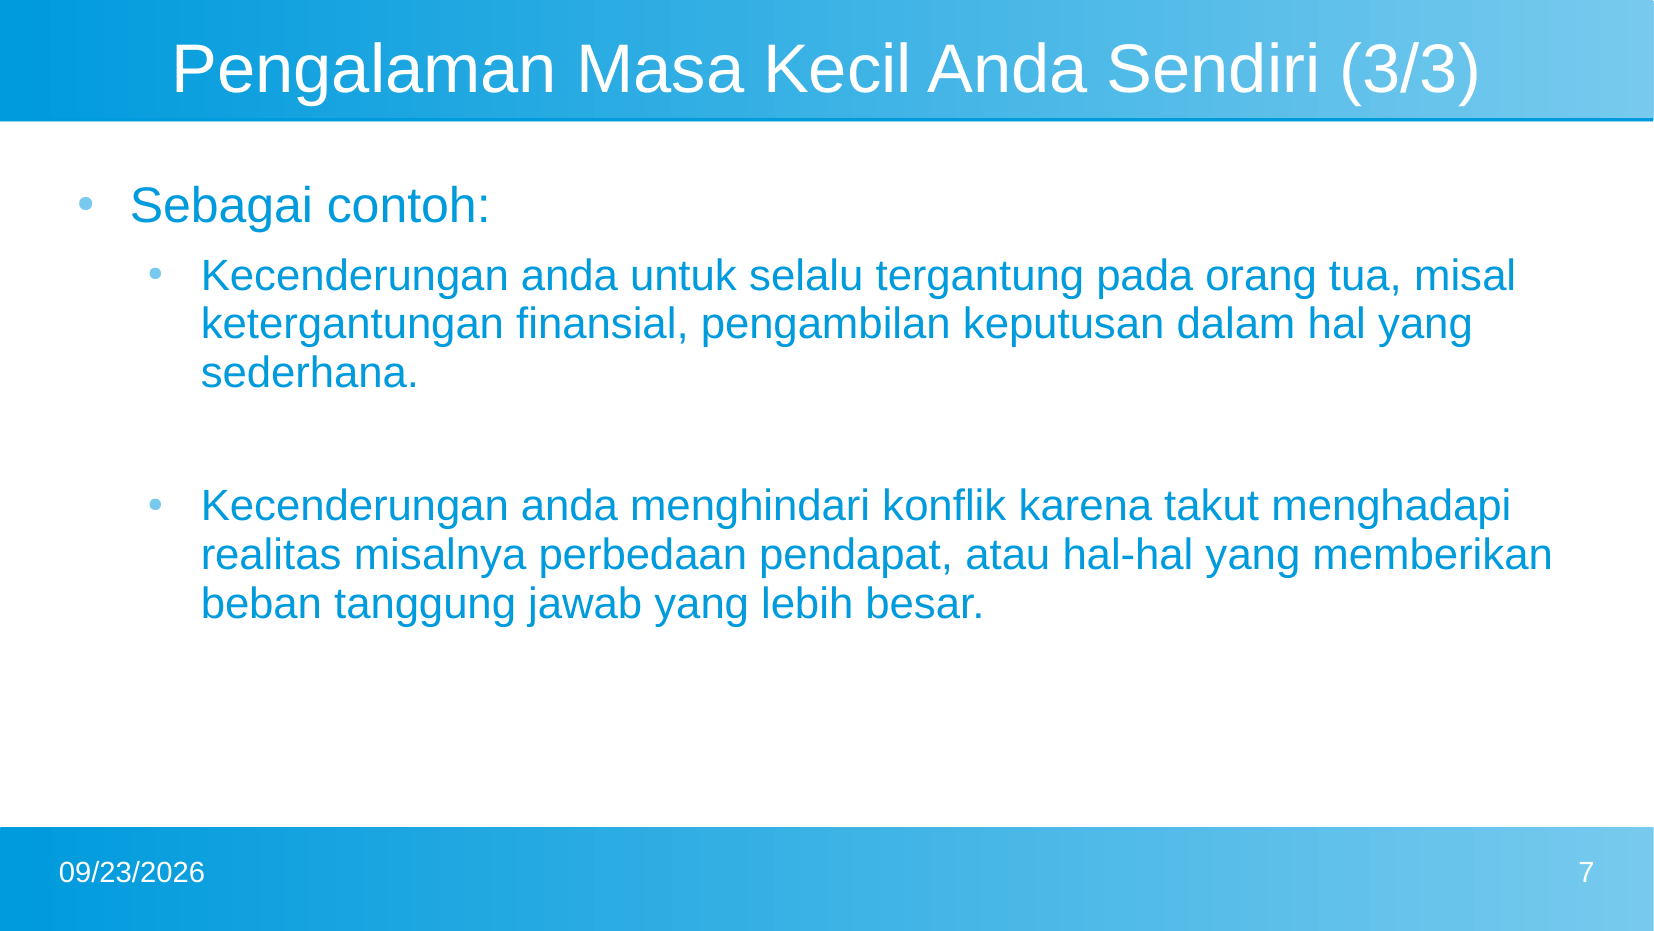

# Pengalaman Masa Kecil Anda Sendiri (3/3)
Sebagai contoh:
Kecenderungan anda untuk selalu tergantung pada orang tua, misal ketergantungan finansial, pengambilan keputusan dalam hal yang sederhana.
Kecenderungan anda menghindari konflik karena takut menghadapi realitas misalnya perbedaan pendapat, atau hal-hal yang memberikan beban tanggung jawab yang lebih besar.
7